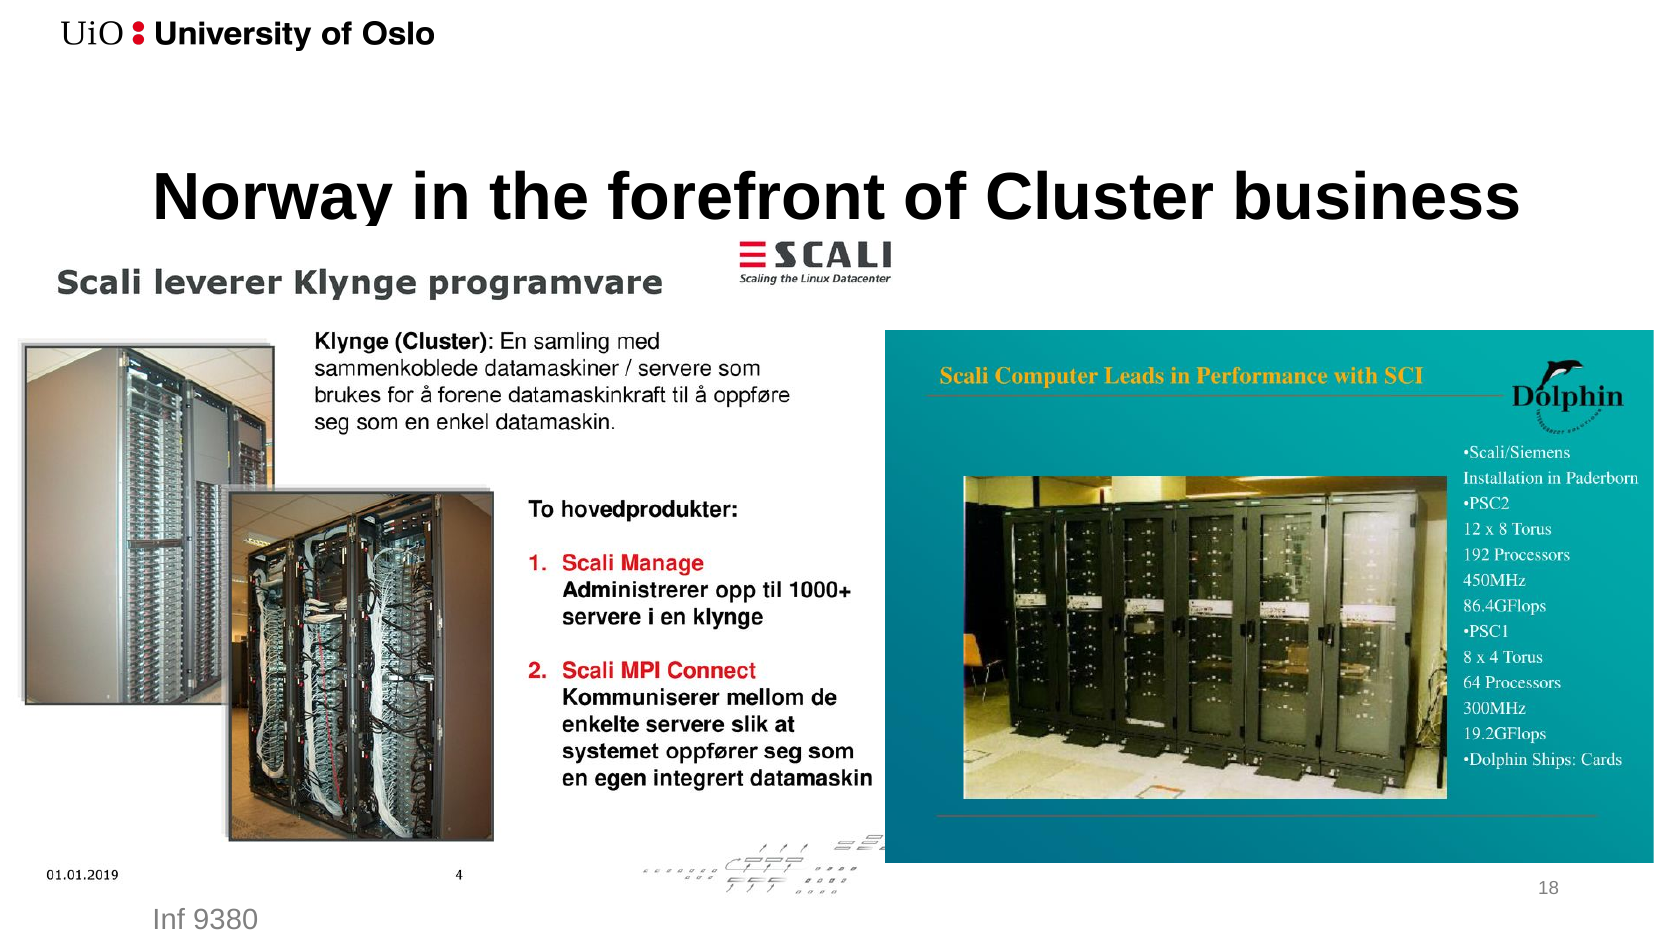

Norway in the forefront of Cluster business
Inf 9380